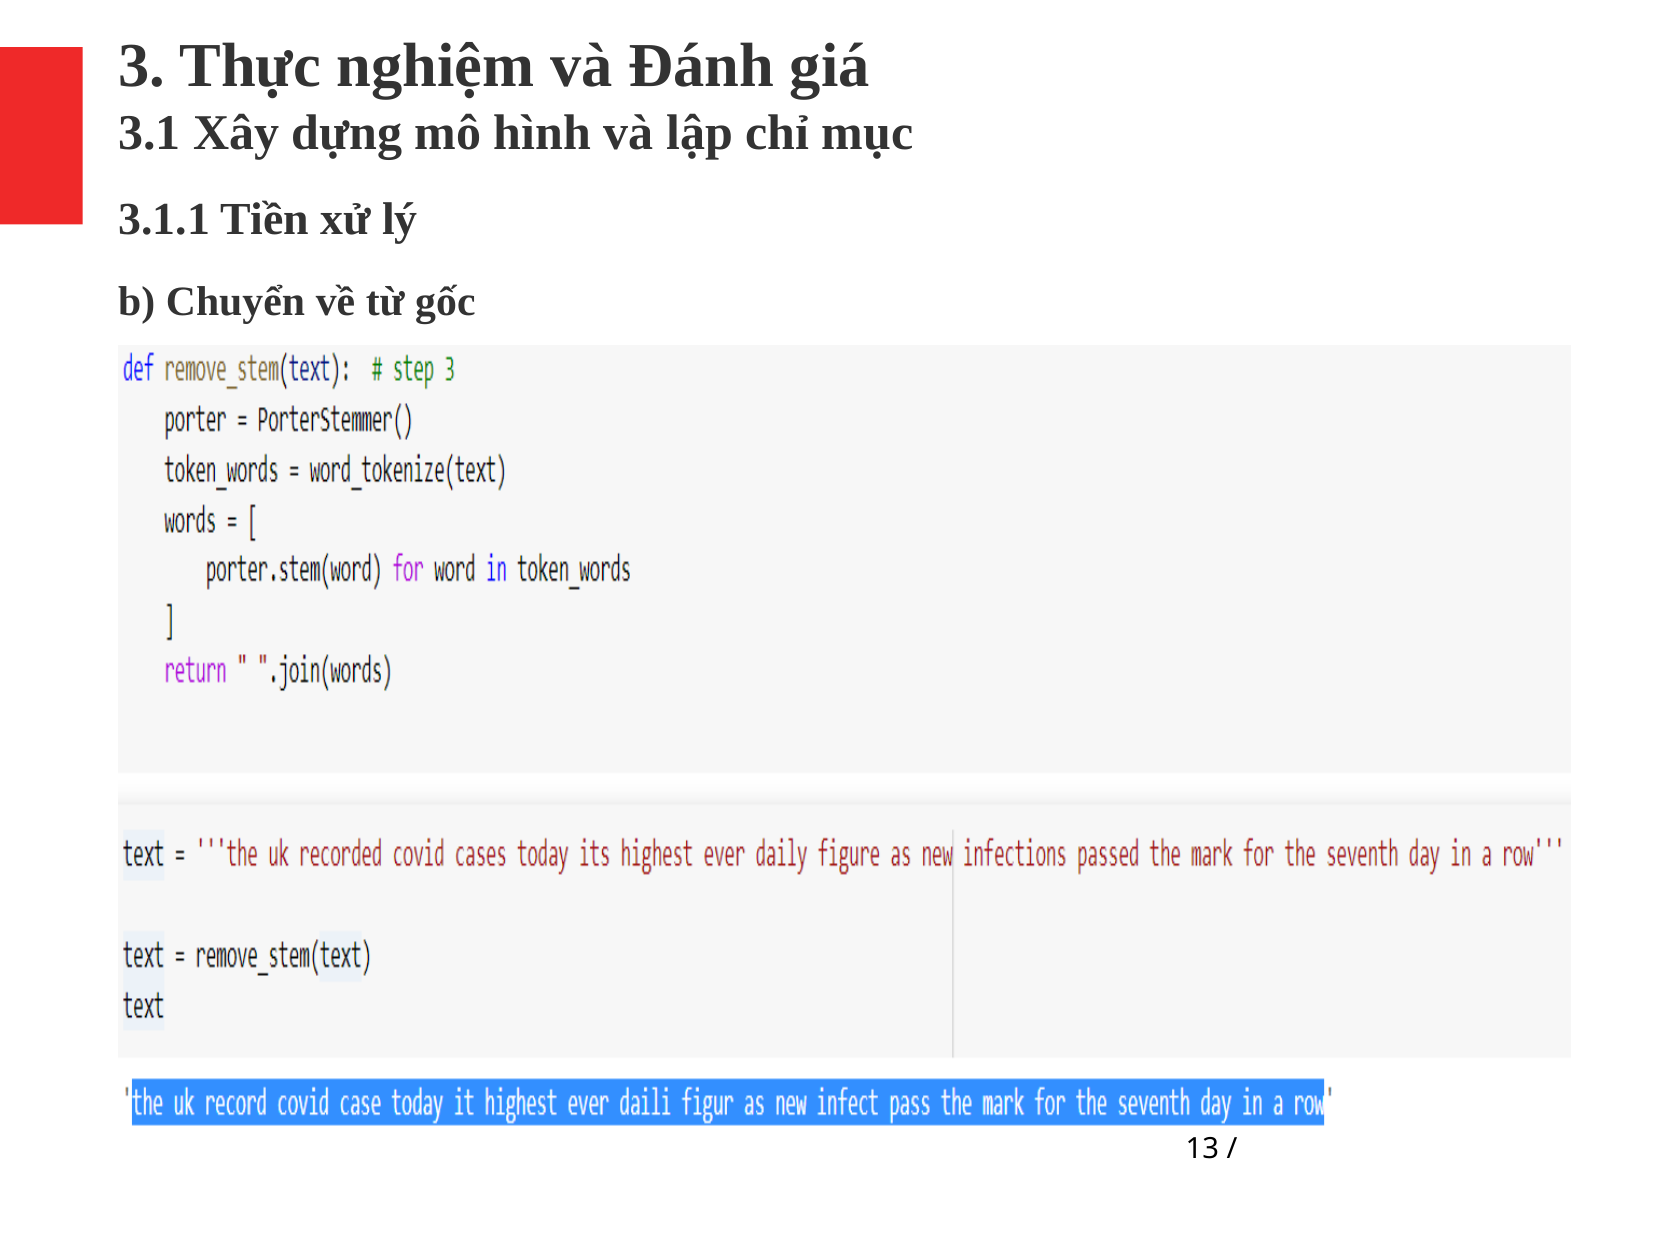

# 3. Thực nghiệm và Đánh giá
3.1 Xây dựng mô hình và lập chỉ mục
3.1.1 Tiền xử lý
b) Chuyển về từ gốc